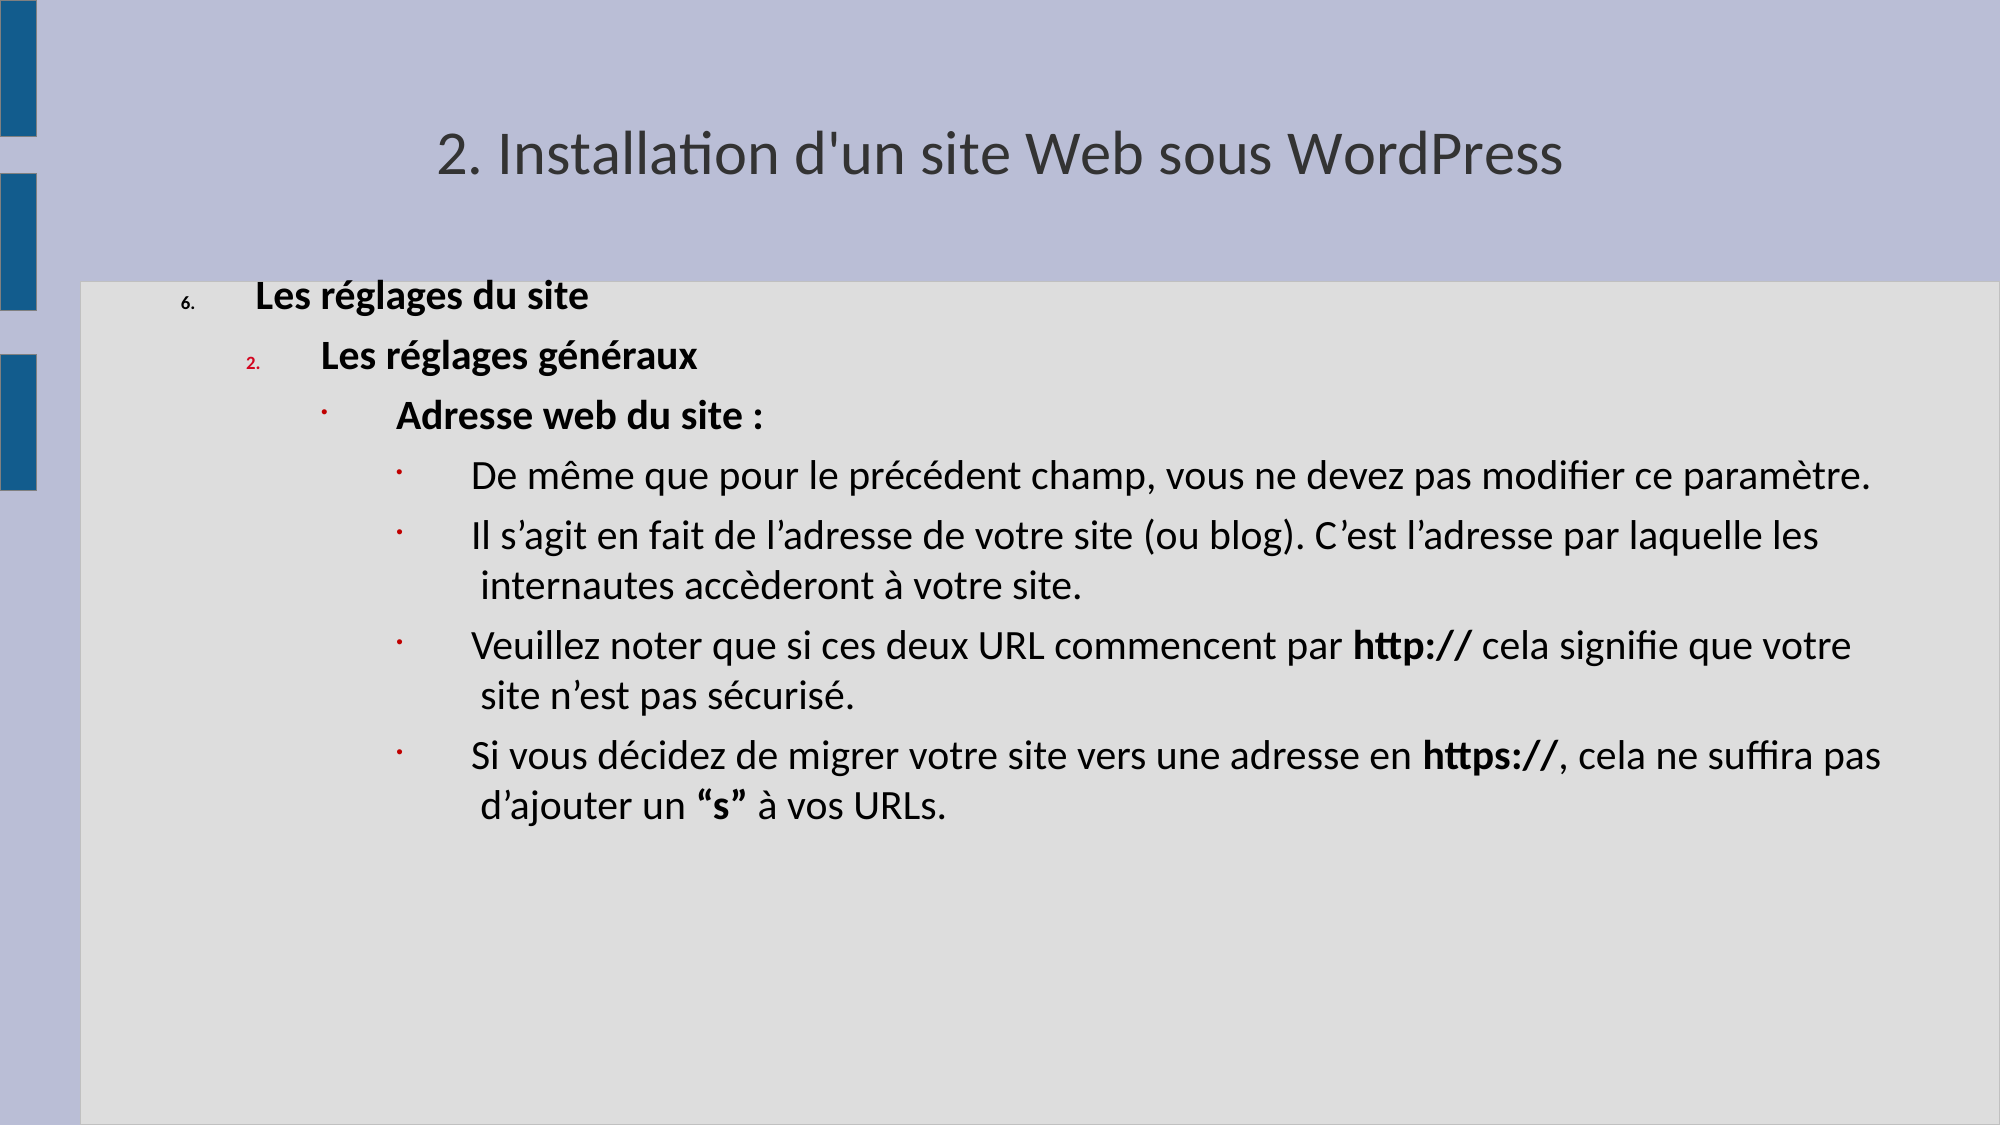

# 2. Installation d'un site Web sous WordPress
Les réglages du site
Les réglages généraux
Adresse web du site :
De même que pour le précédent champ, vous ne devez pas modifier ce paramètre.
Il s’agit en fait de l’adresse de votre site (ou blog). C’est l’adresse par laquelle les internautes accèderont à votre site.
Veuillez noter que si ces deux URL commencent par http:// cela signifie que votre site n’est pas sécurisé.
Si vous décidez de migrer votre site vers une adresse en https://, cela ne suffira pas d’ajouter un “s” à vos URLs.